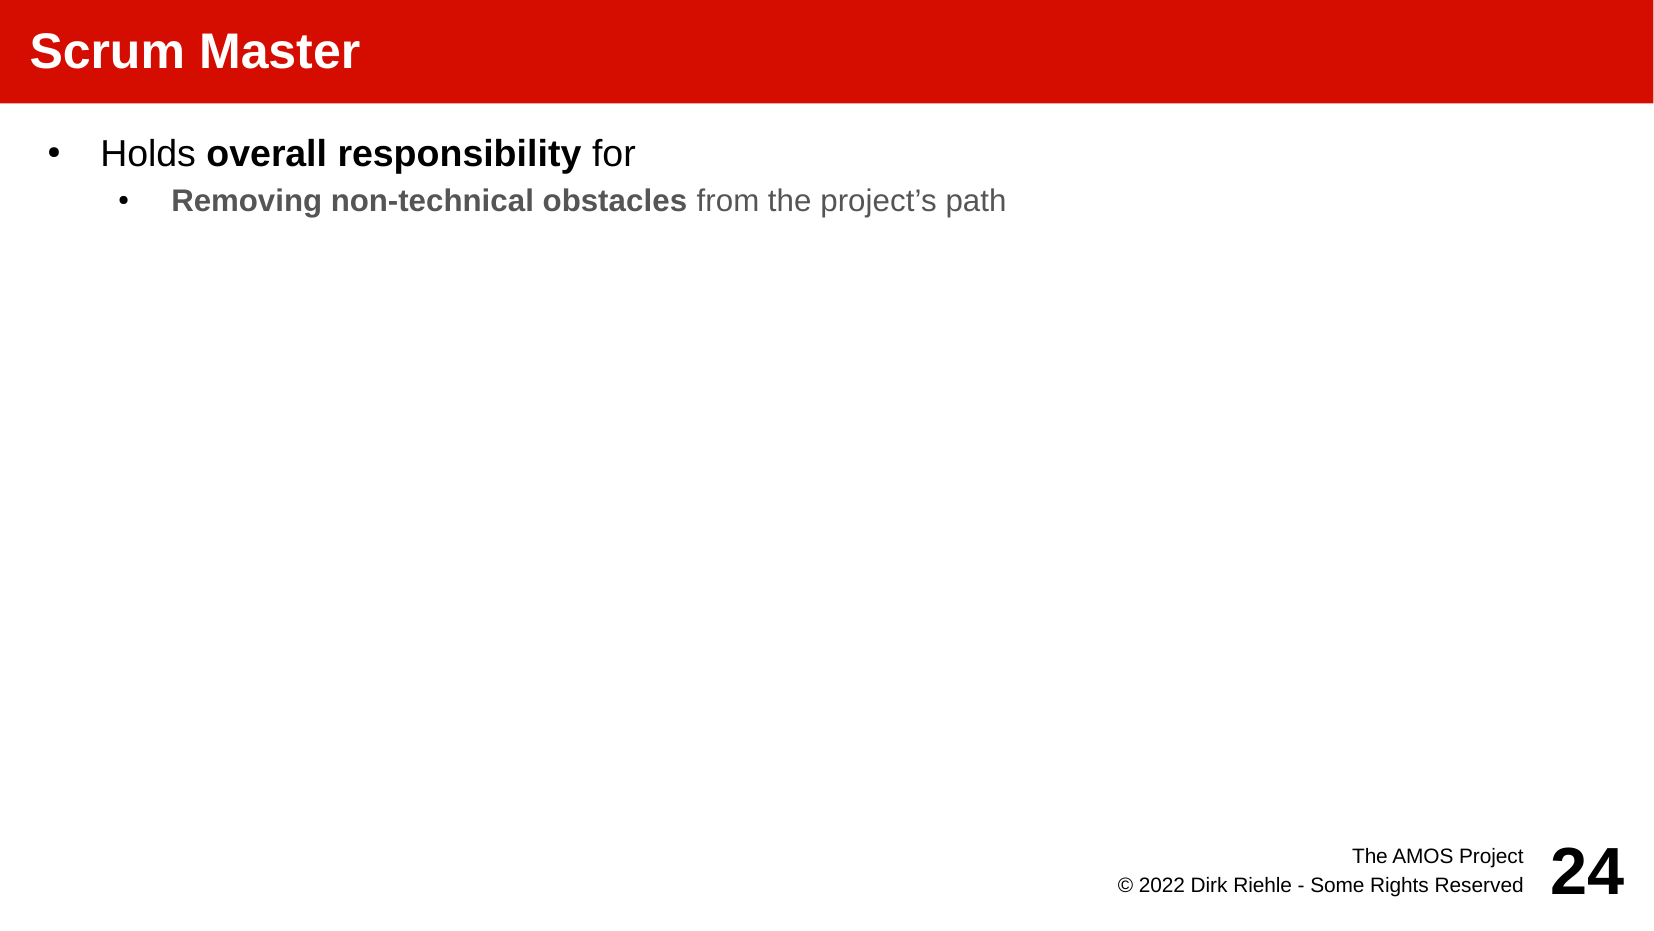

# Scrum Master
Holds overall responsibility for
Removing non-technical obstacles from the project’s path
The AMOS Project
24
© 2022 Dirk Riehle - Some Rights Reserved